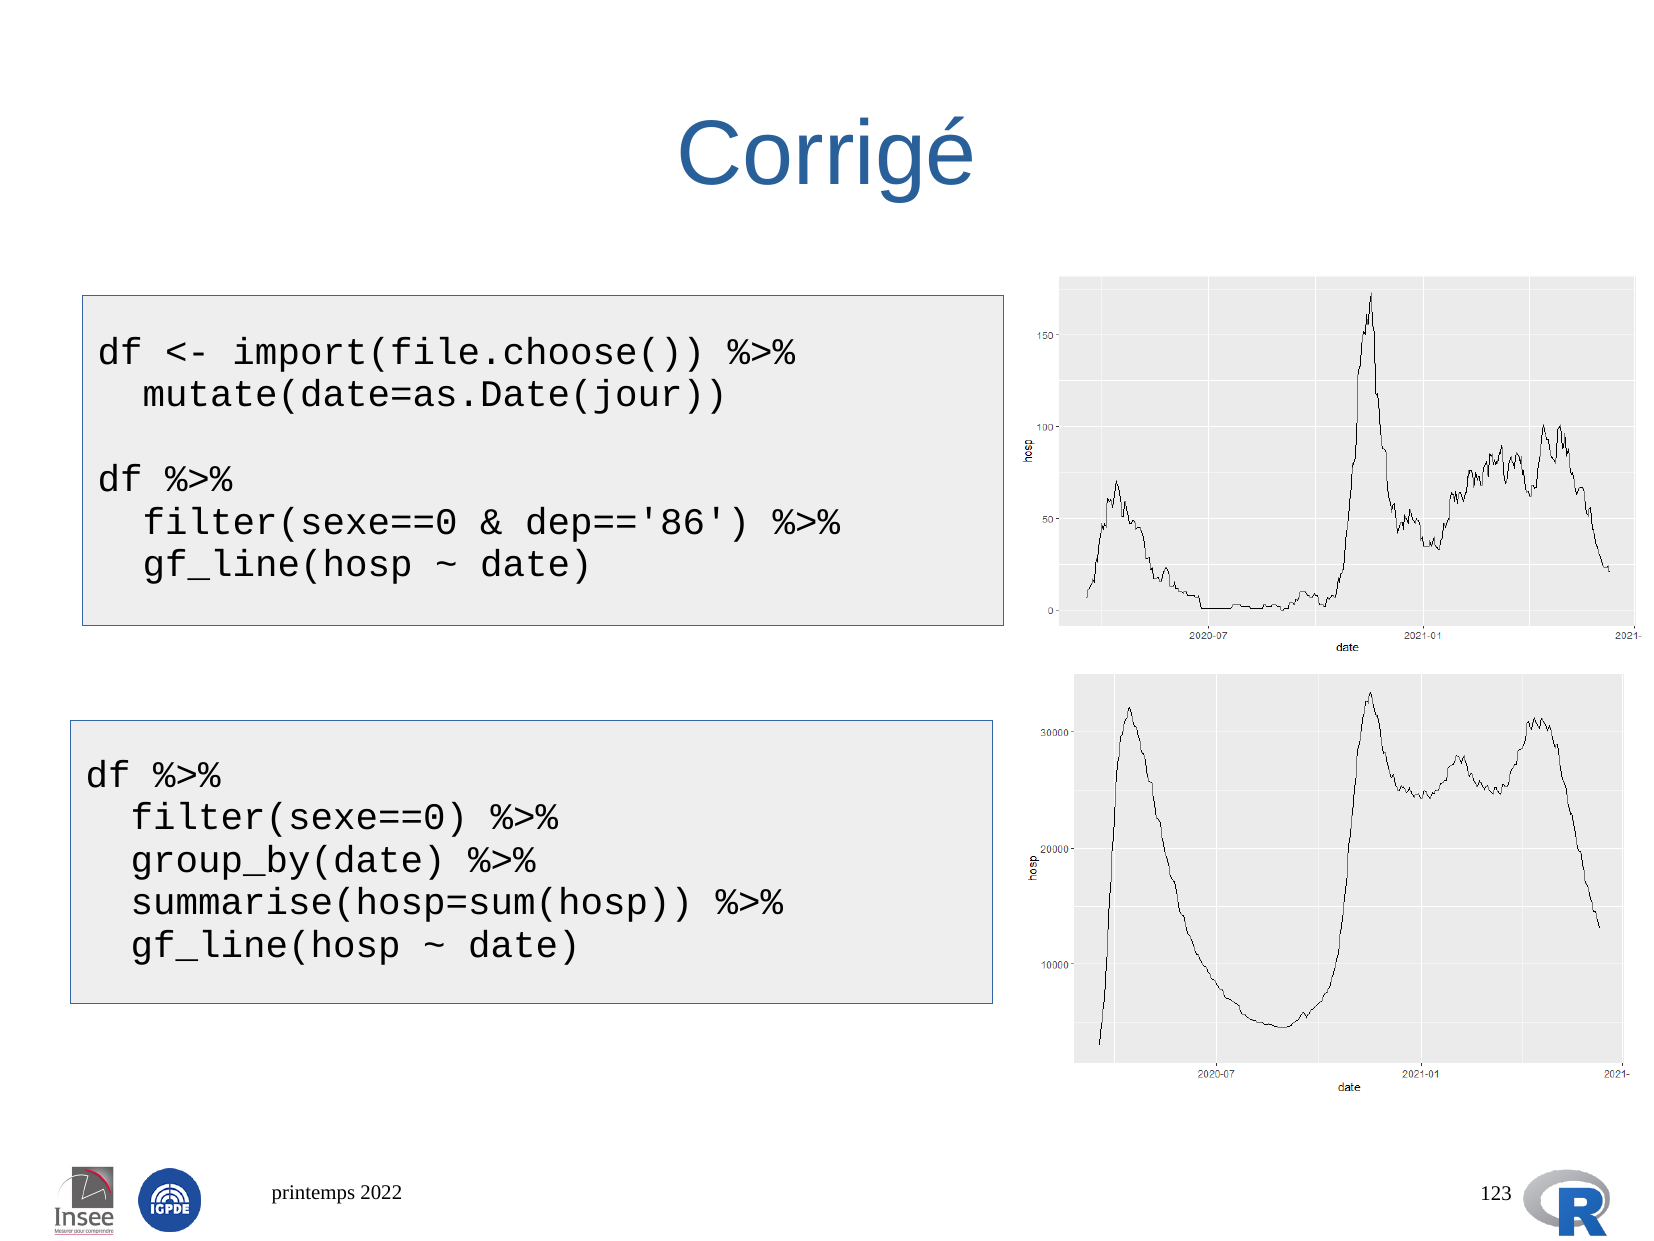

# Corrigé
df <- import(file.choose()) %>%
 mutate(date=as.Date(jour))
df %>%
 filter(sexe==0 & dep=='86') %>%
 gf_line(hosp ~ date)
df %>%
 filter(sexe==0) %>%
 group_by(date) %>%
 summarise(hosp=sum(hosp)) %>%
 gf_line(hosp ~ date)
printemps 2022
123